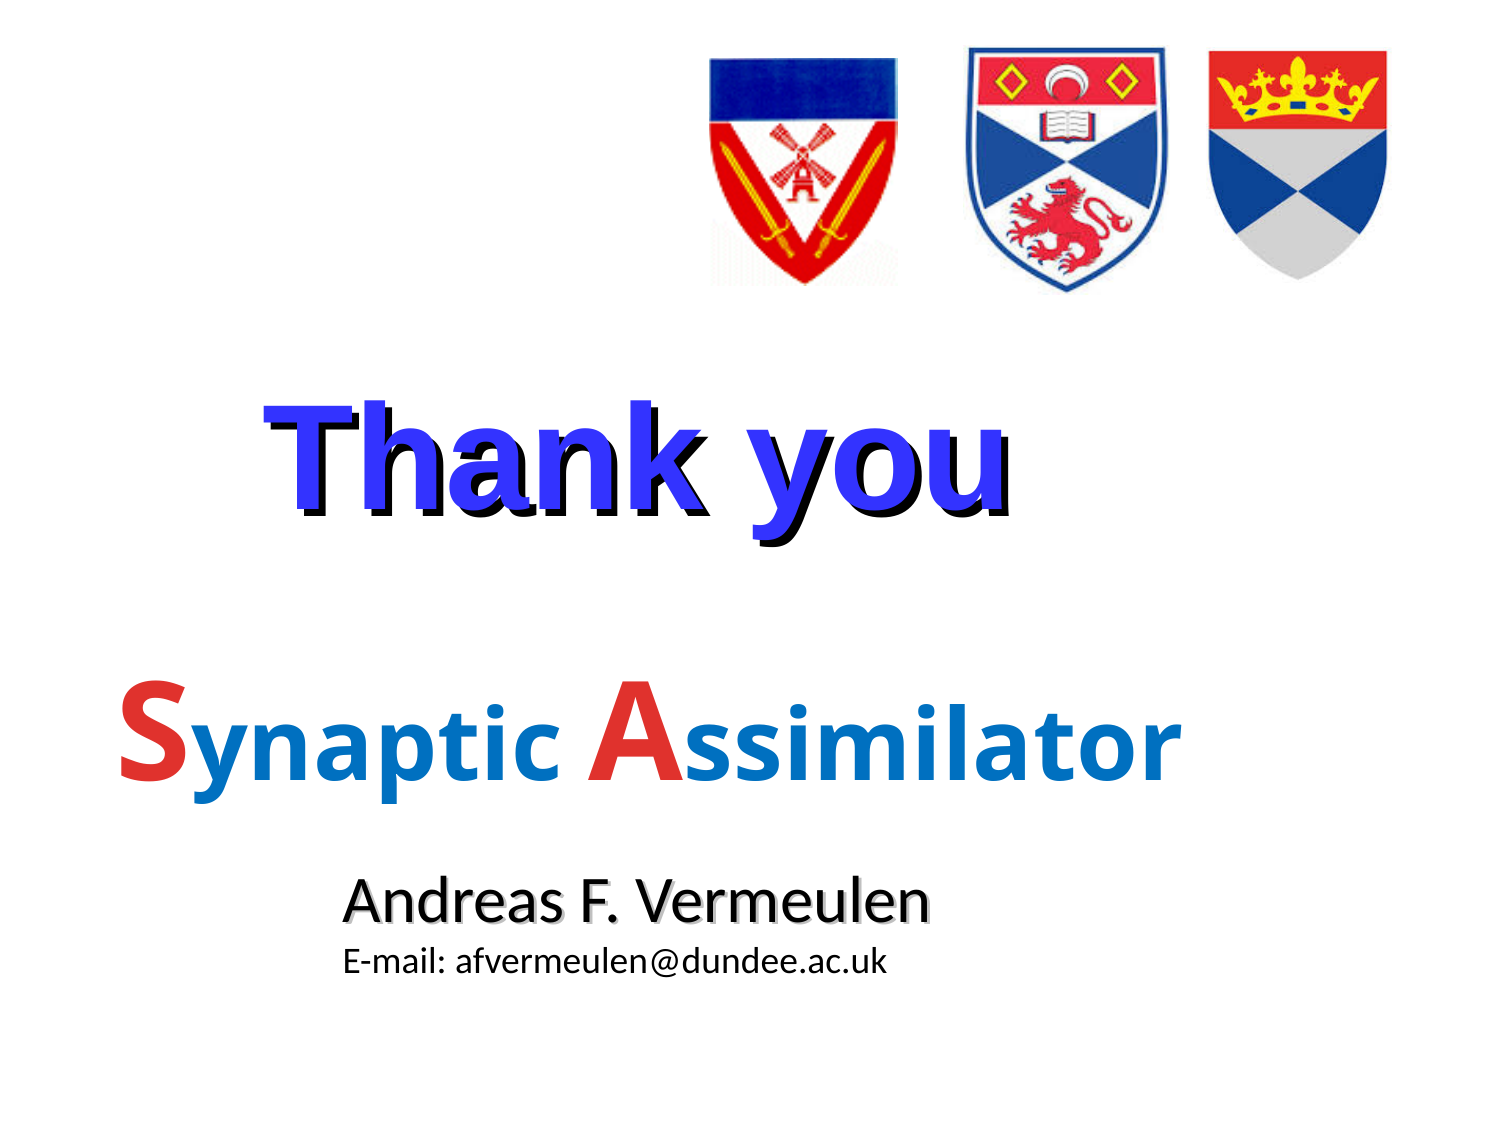

Thank you
Synaptic Assimilator
Andreas F. Vermeulen
E-mail: afvermeulen@dundee.ac.uk